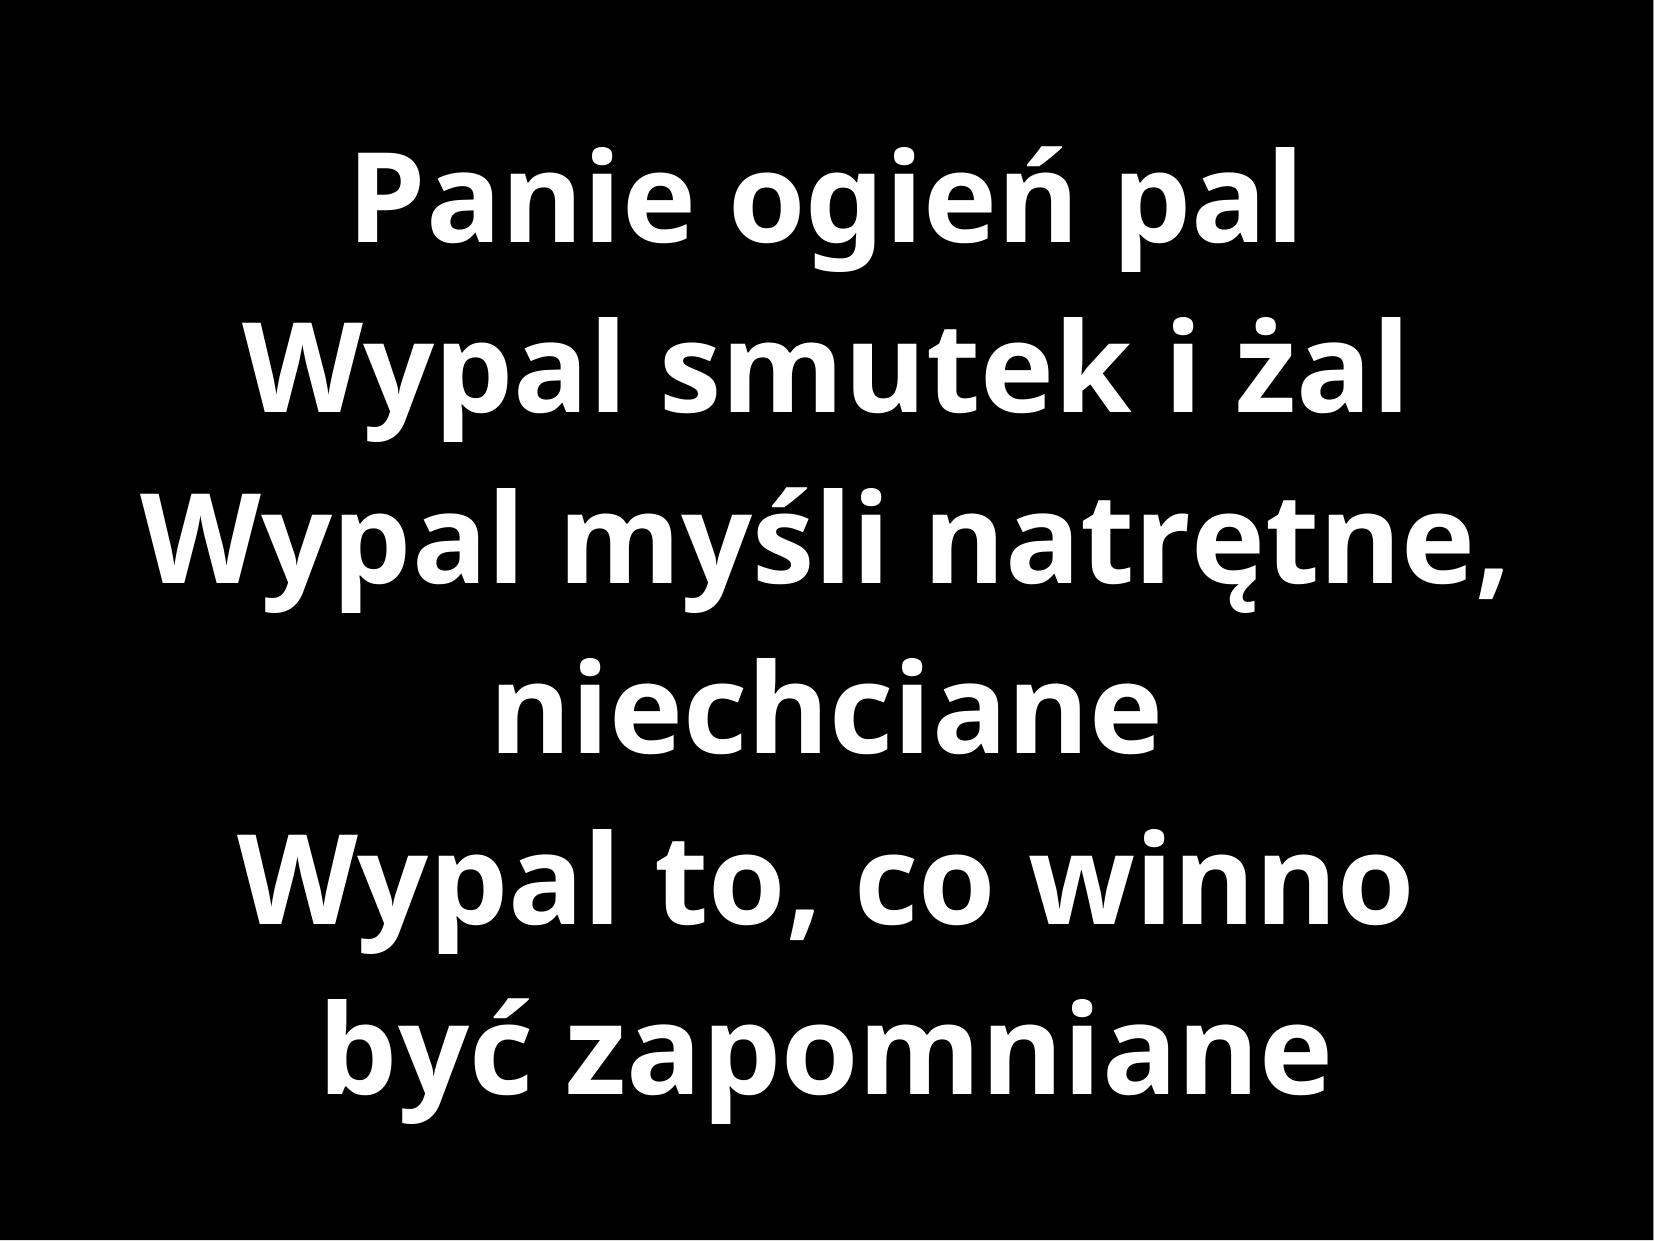

# Panie ogień pal Wypal smutek i żal Wypal myśli natrętne, niechciane Wypal to, co winno być zapomniane